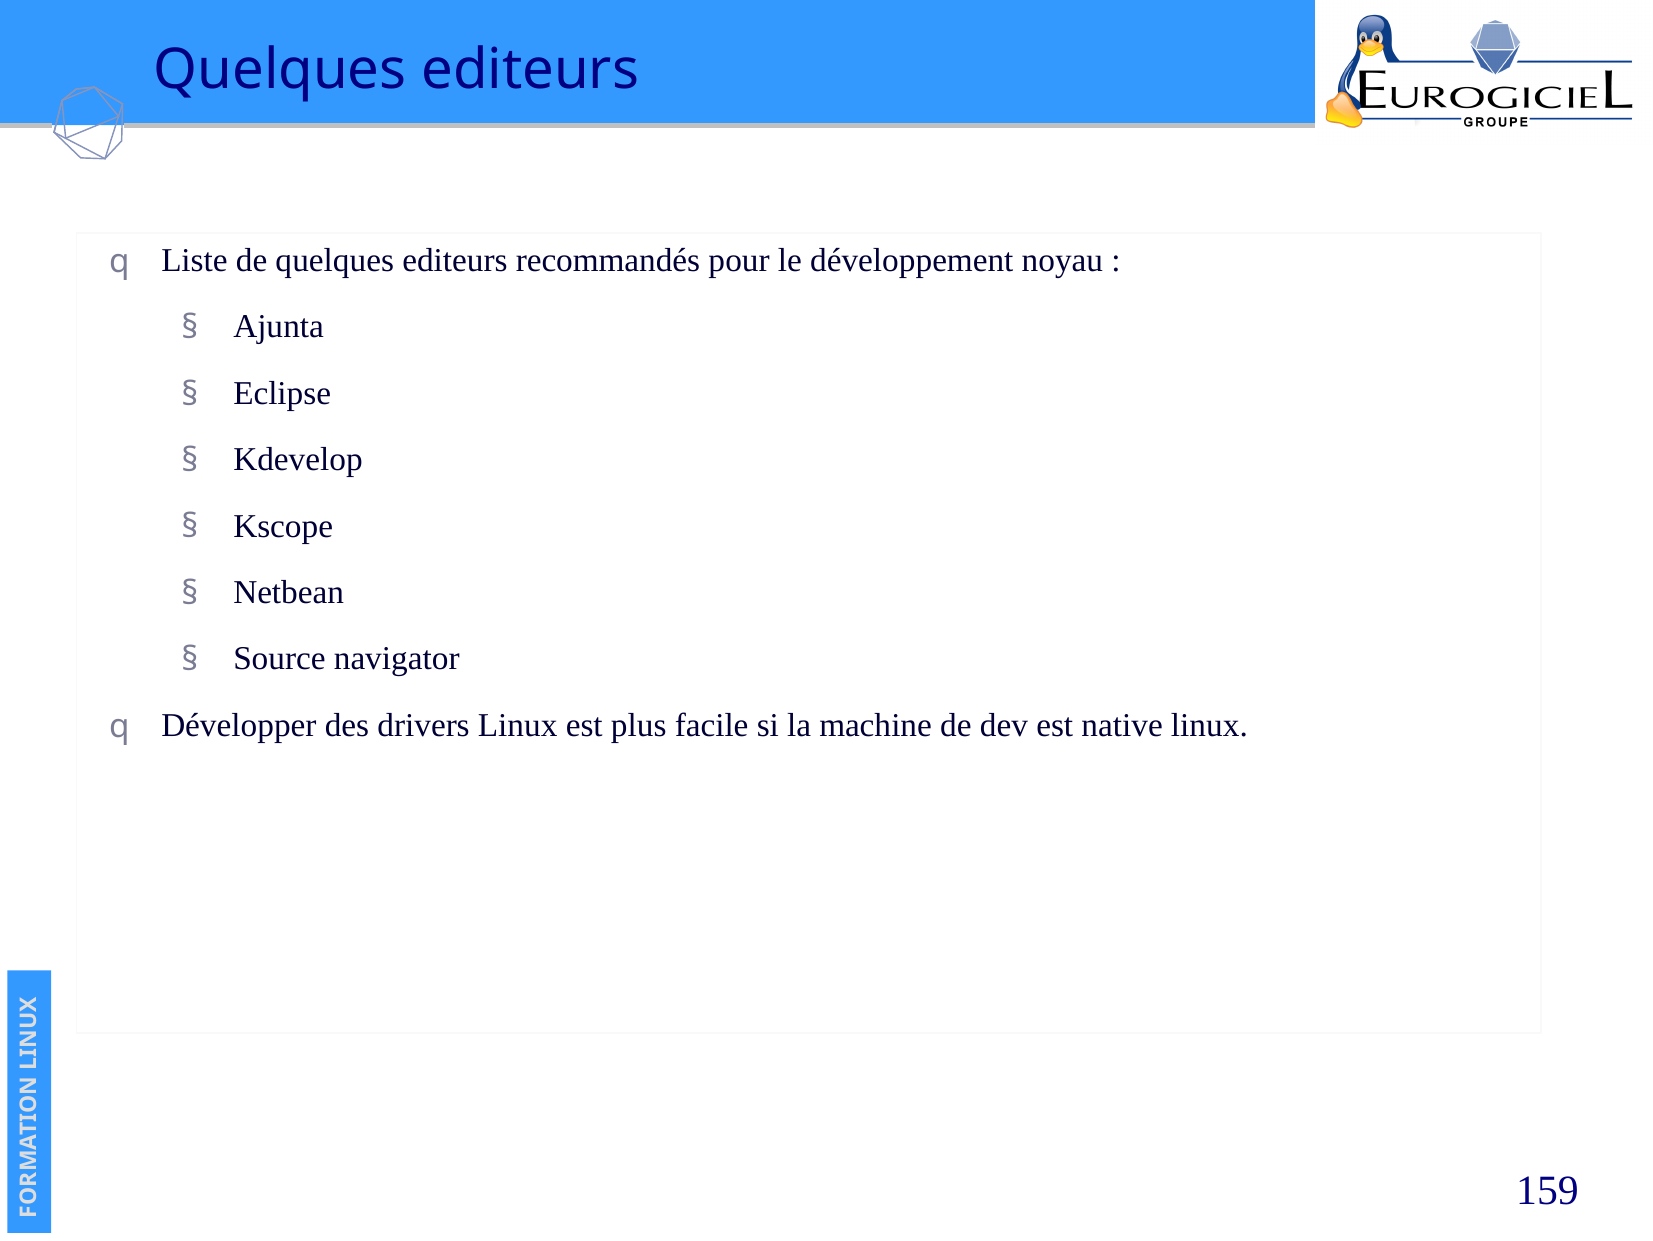

# Quelques editeurs
Liste de quelques editeurs recommandés pour le développement noyau :
Ajunta
Eclipse
Kdevelop
Kscope
Netbean
Source navigator
Développer des drivers Linux est plus facile si la machine de dev est native linux.